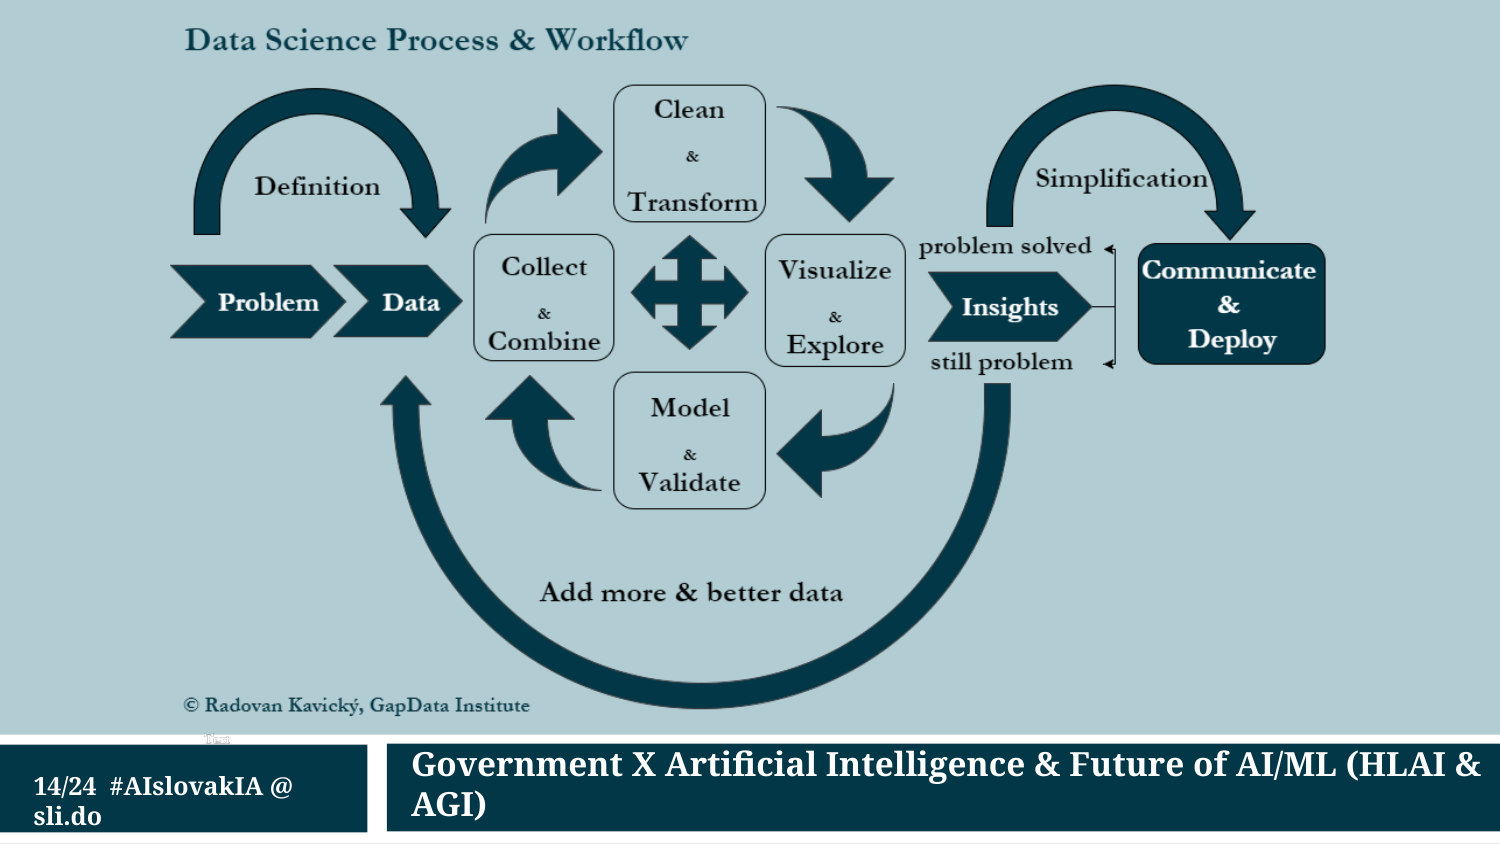

Government X Artificial Intelligence & Future of AI/ML (HLAI & AGI)
14/24 #AIslovakIA @ sli.do